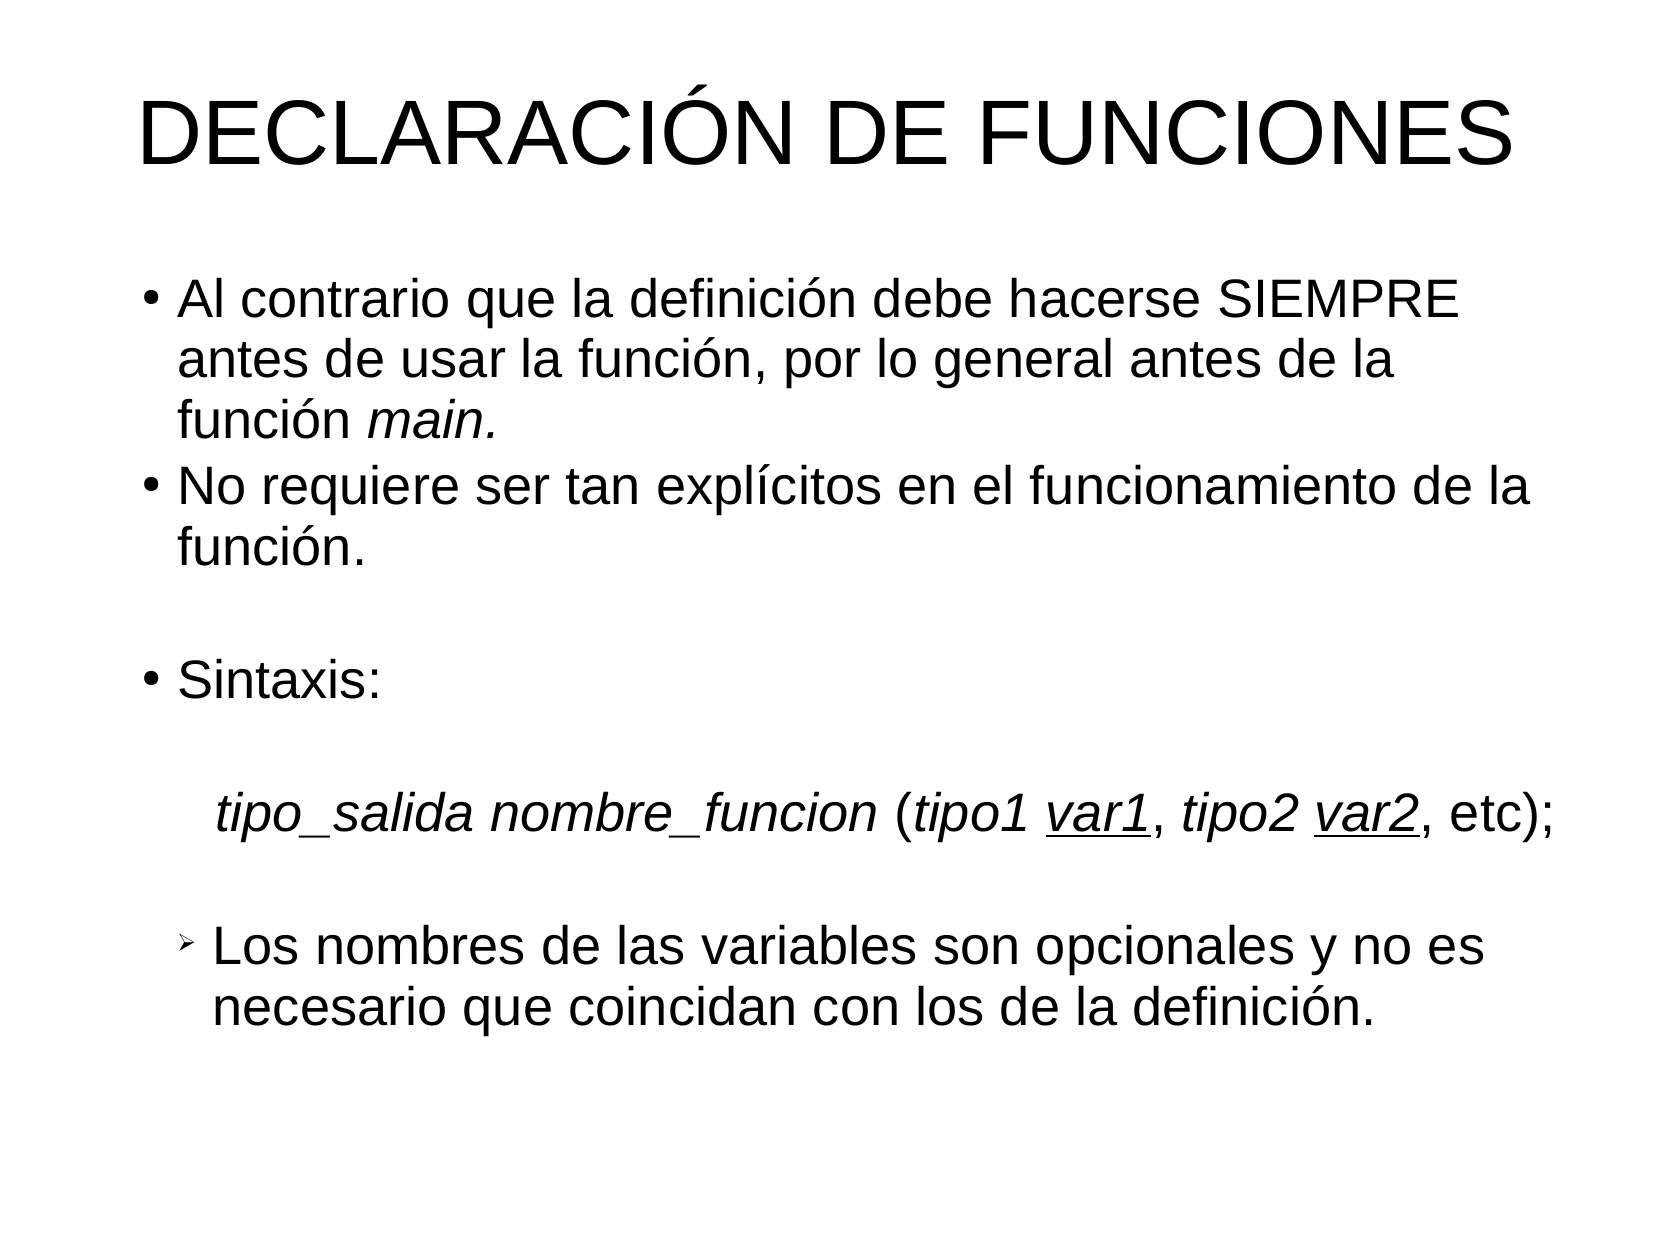

# DECLARACIÓN DE FUNCIONES
Al contrario que la definición debe hacerse SIEMPRE antes de usar la función, por lo general antes de la función main.
No requiere ser tan explícitos en el funcionamiento de la función.
Sintaxis:
	tipo_salida nombre_funcion (tipo1 var1, tipo2 var2, etc);
Los nombres de las variables son opcionales y no es necesario que coincidan con los de la definición.